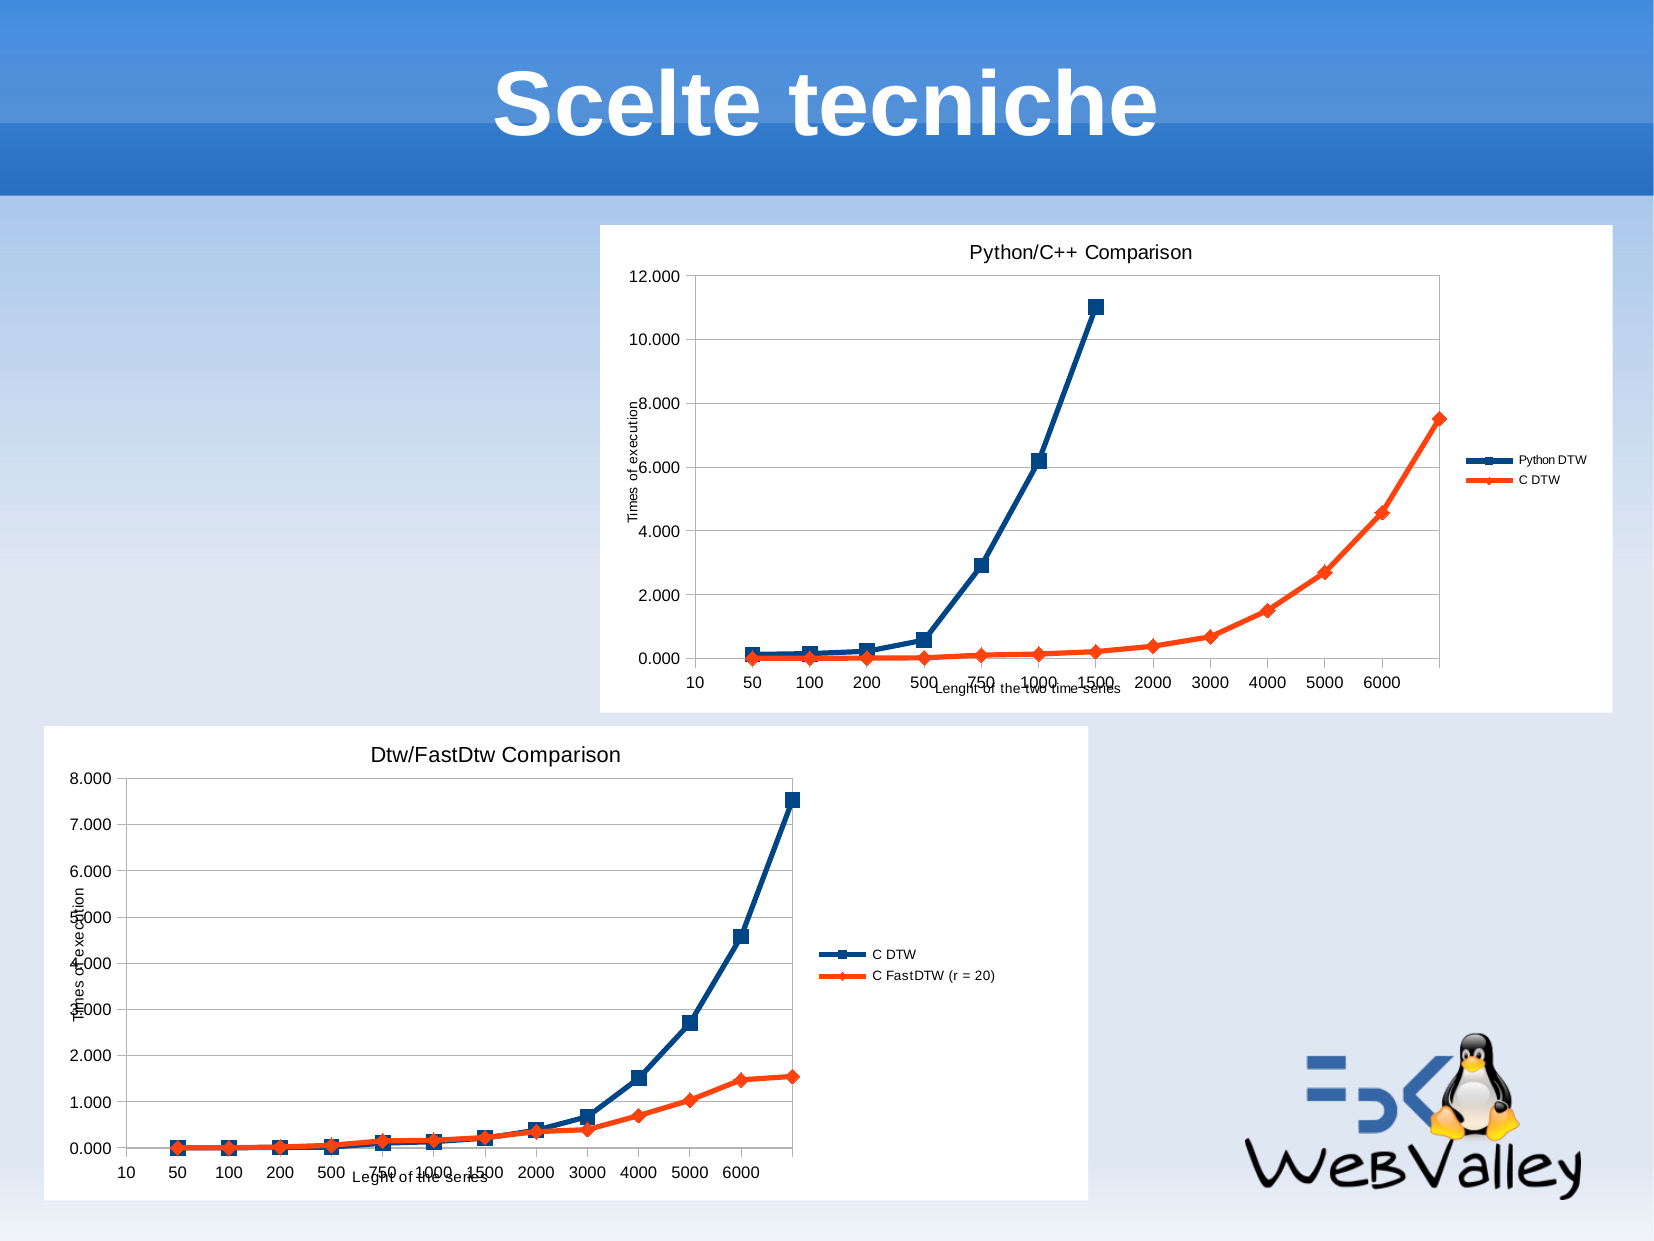

# Scelte tecniche
### Chart: Python/C++ Comparison
| Category | Python DTW | C DTW |
|---|---|---|
| 10 | None | None |
| 50 | 0.124 | 0.003 |
| 100 | 0.15 | 0.004 |
| 200 | 0.223 | 0.009 |
| 500 | 0.574 | 0.018 |
| 750 | 2.912 | 0.103 |
| 1000 | 6.188 | 0.136 |
| 1500 | 11.032 | 0.213 |
| 2000 | None | 0.383 |
| 3000 | None | 0.677 |
| 4000 | None | 1.506 |
| 5000 | None | 2.7 |
| 6000 | None | 4.575 |
| None | None | 7.524 |
### Chart: Dtw/FastDtw Comparison
| Category | C DTW | C FastDTW (r = 20) |
|---|---|---|
| 10 | None | None |
| 50 | 0.003 | 0.003 |
| 100 | 0.004 | 0.004 |
| 200 | 0.009 | 0.02 |
| 500 | 0.018 | 0.058 |
| 750 | 0.103 | 0.153 |
| 1000 | 0.136 | 0.166 |
| 1500 | 0.213 | 0.226 |
| 2000 | 0.383 | 0.352 |
| 3000 | 0.677 | 0.397 |
| 4000 | 1.506 | 0.7 |
| 5000 | 2.7 | 1.033 |
| 6000 | 4.575 | 1.474 |
| None | 7.524 | 1.548 |